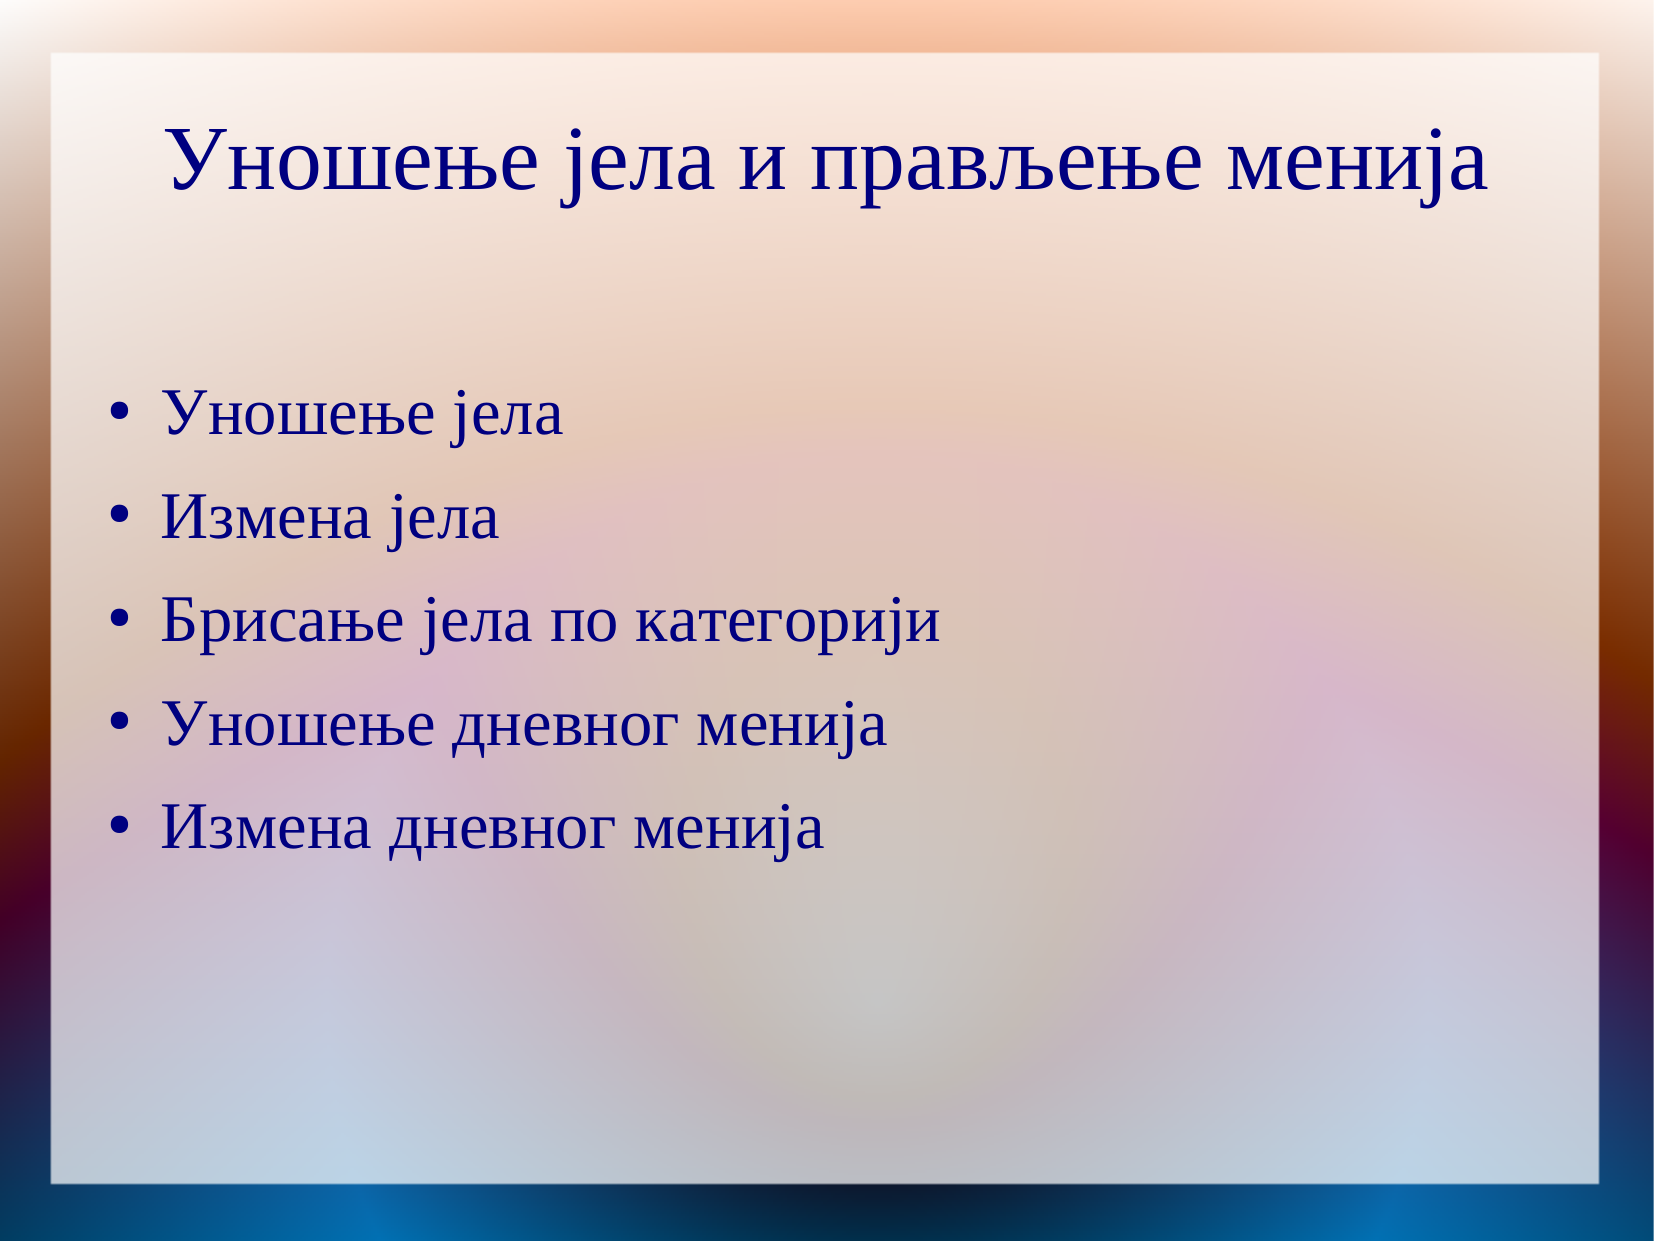

# Уношење јела и прављење менија
Уношење јела
Измена јела
Брисање jeлa по категорији
Уношење дневног менија
Измена дневног менија